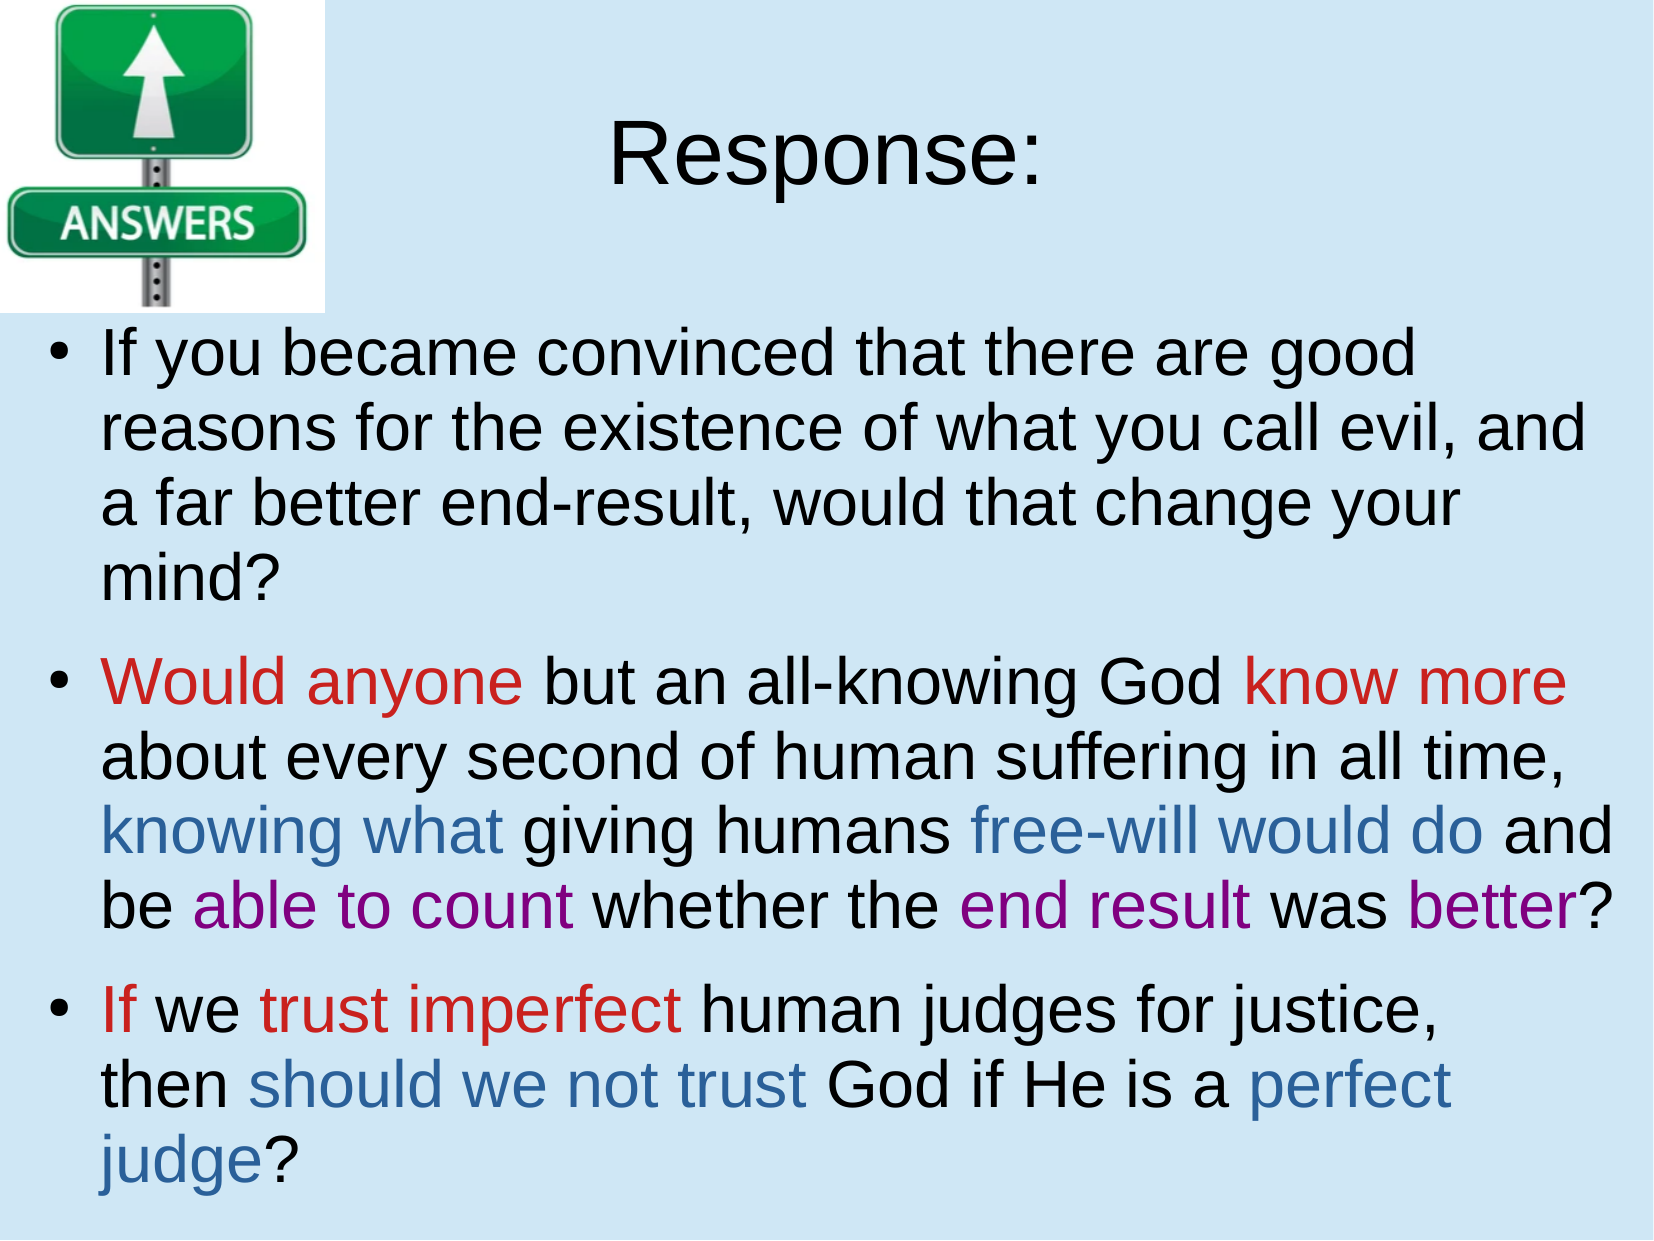

# Response:
If you became convinced that there are good reasons for the existence of what you call evil, and a far better end-result, would that change your mind?
Would anyone but an all-knowing God know more about every second of human suffering in all time, knowing what giving humans free-will would do and be able to count whether the end result was better?
If we trust imperfect human judges for justice,
then should we not trust God if He is a perfect judge?